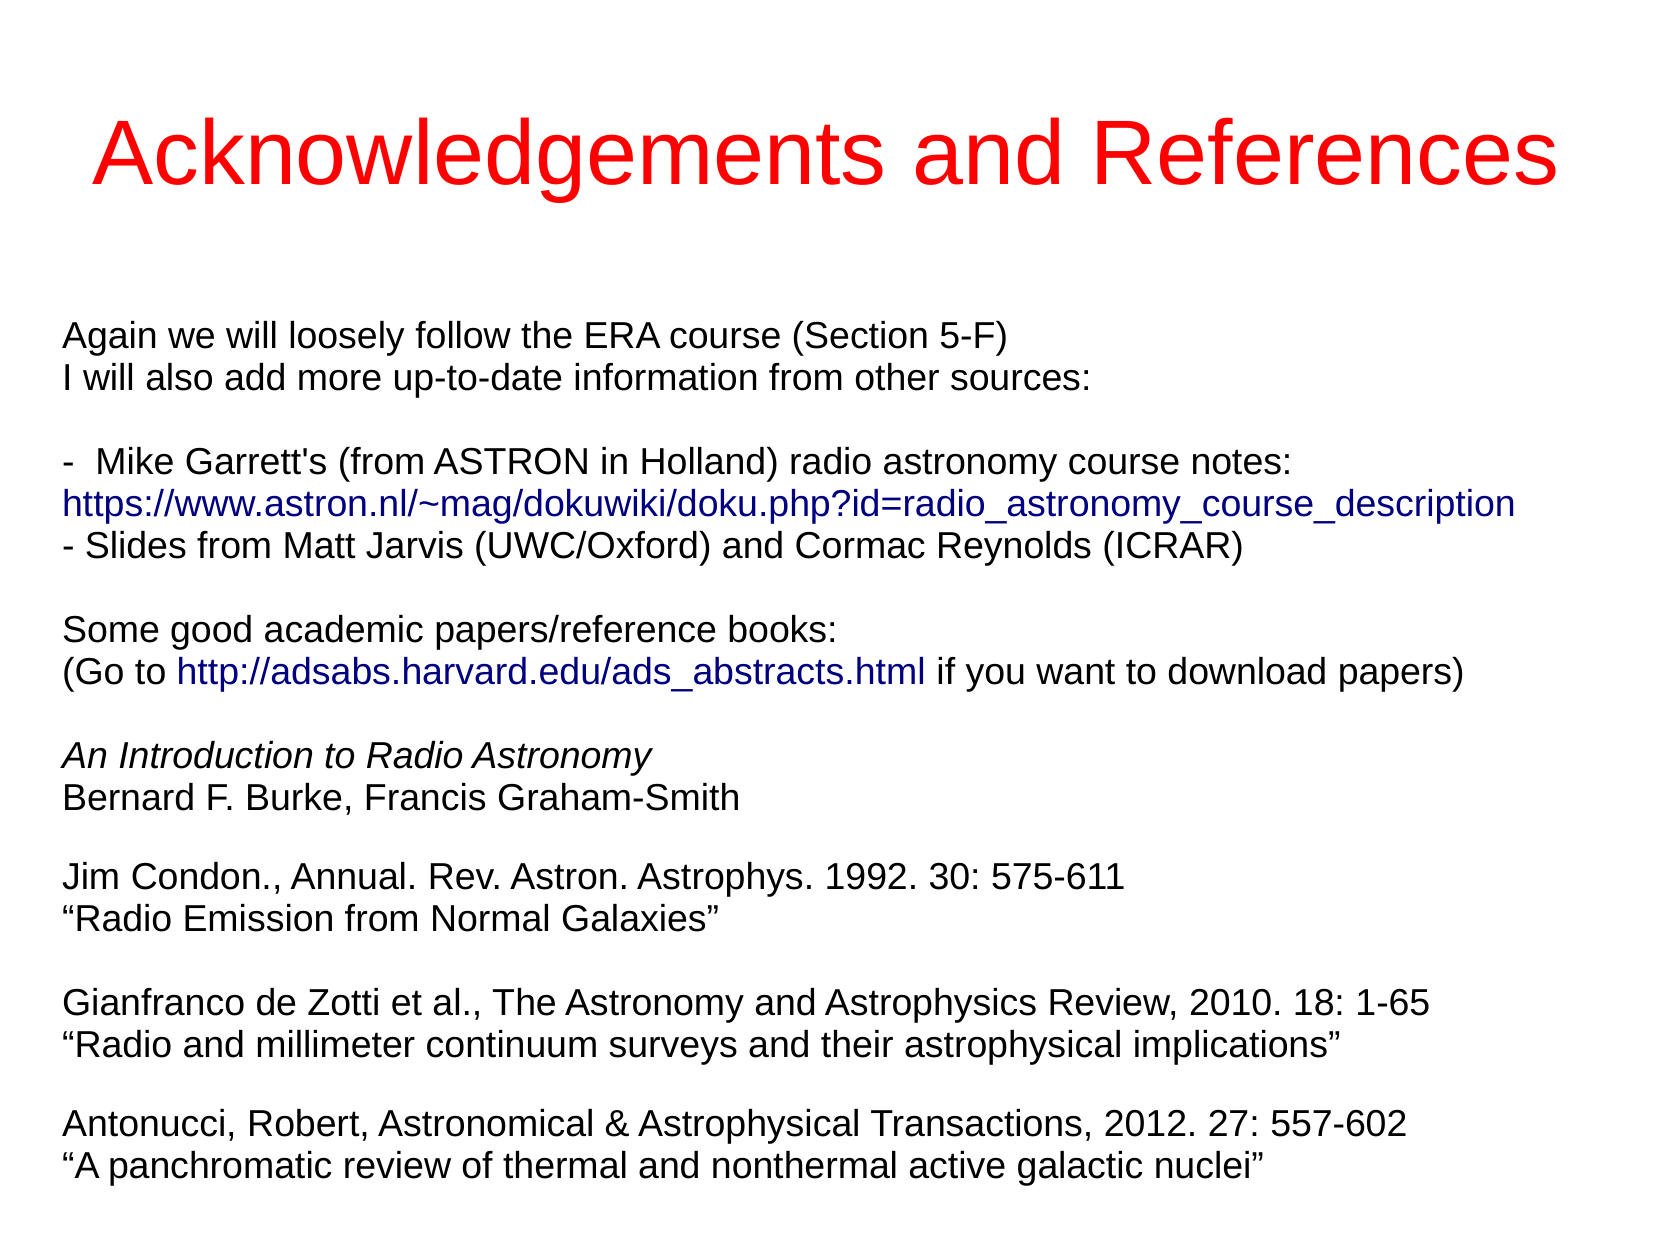

# Acknowledgements and References
Again we will loosely follow the ERA course (Section 5-F)
I will also add more up-to-date information from other sources:
- Mike Garrett's (from ASTRON in Holland) radio astronomy course notes:
https://www.astron.nl/~mag/dokuwiki/doku.php?id=radio_astronomy_course_description
- Slides from Matt Jarvis (UWC/Oxford) and Cormac Reynolds (ICRAR)
Some good academic papers/reference books:
(Go to http://adsabs.harvard.edu/ads_abstracts.html if you want to download papers)
An Introduction to Radio Astronomy
Bernard F. Burke, Francis Graham-Smith
Jim Condon., Annual. Rev. Astron. Astrophys. 1992. 30: 575-611
“Radio Emission from Normal Galaxies”
Gianfranco de Zotti et al., The Astronomy and Astrophysics Review, 2010. 18: 1-65
“Radio and millimeter continuum surveys and their astrophysical implications”
Antonucci, Robert, Astronomical & Astrophysical Transactions, 2012. 27: 557-602
“A panchromatic review of thermal and nonthermal active galactic nuclei”